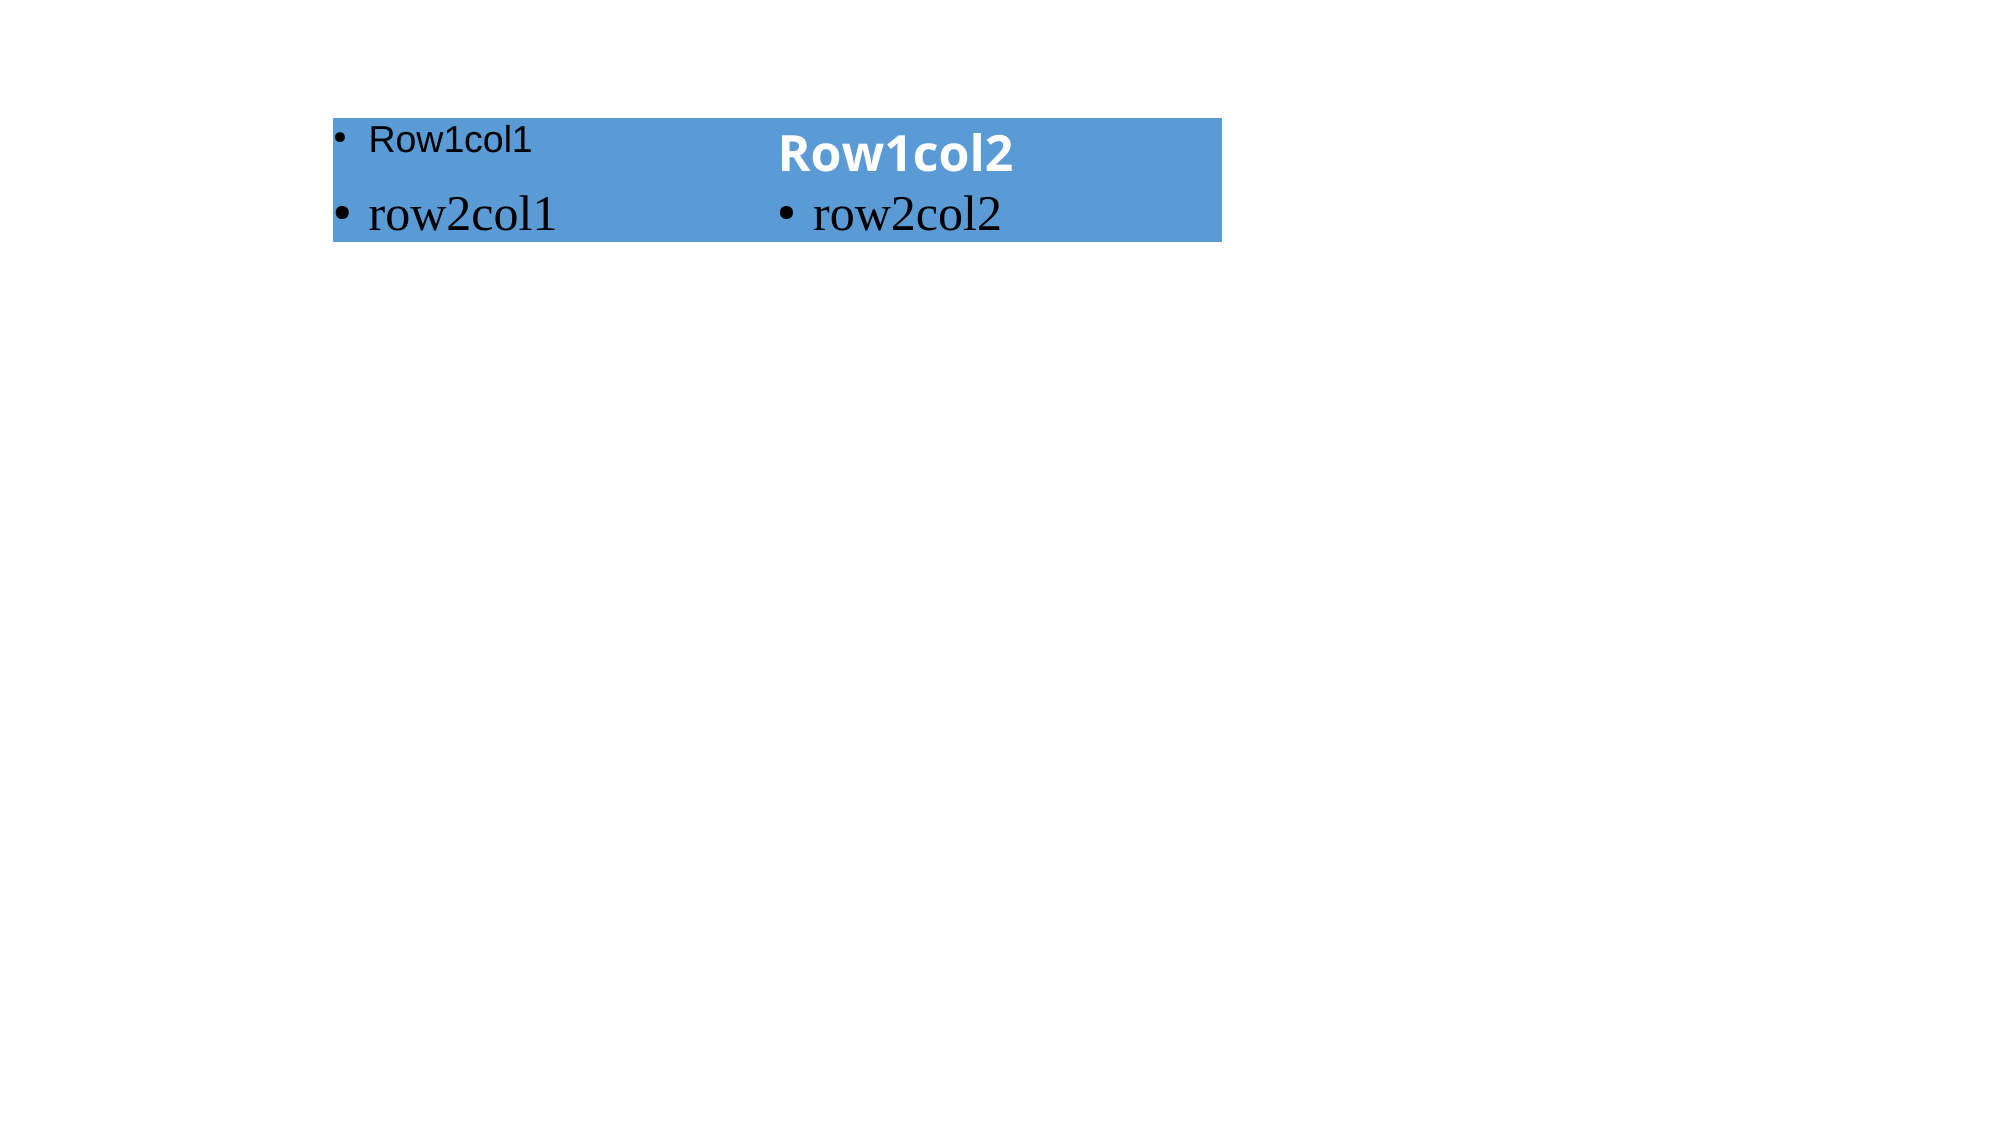

| Row1col1 | Row1col2 |
| --- | --- |
| row2col1 | row2col2 |